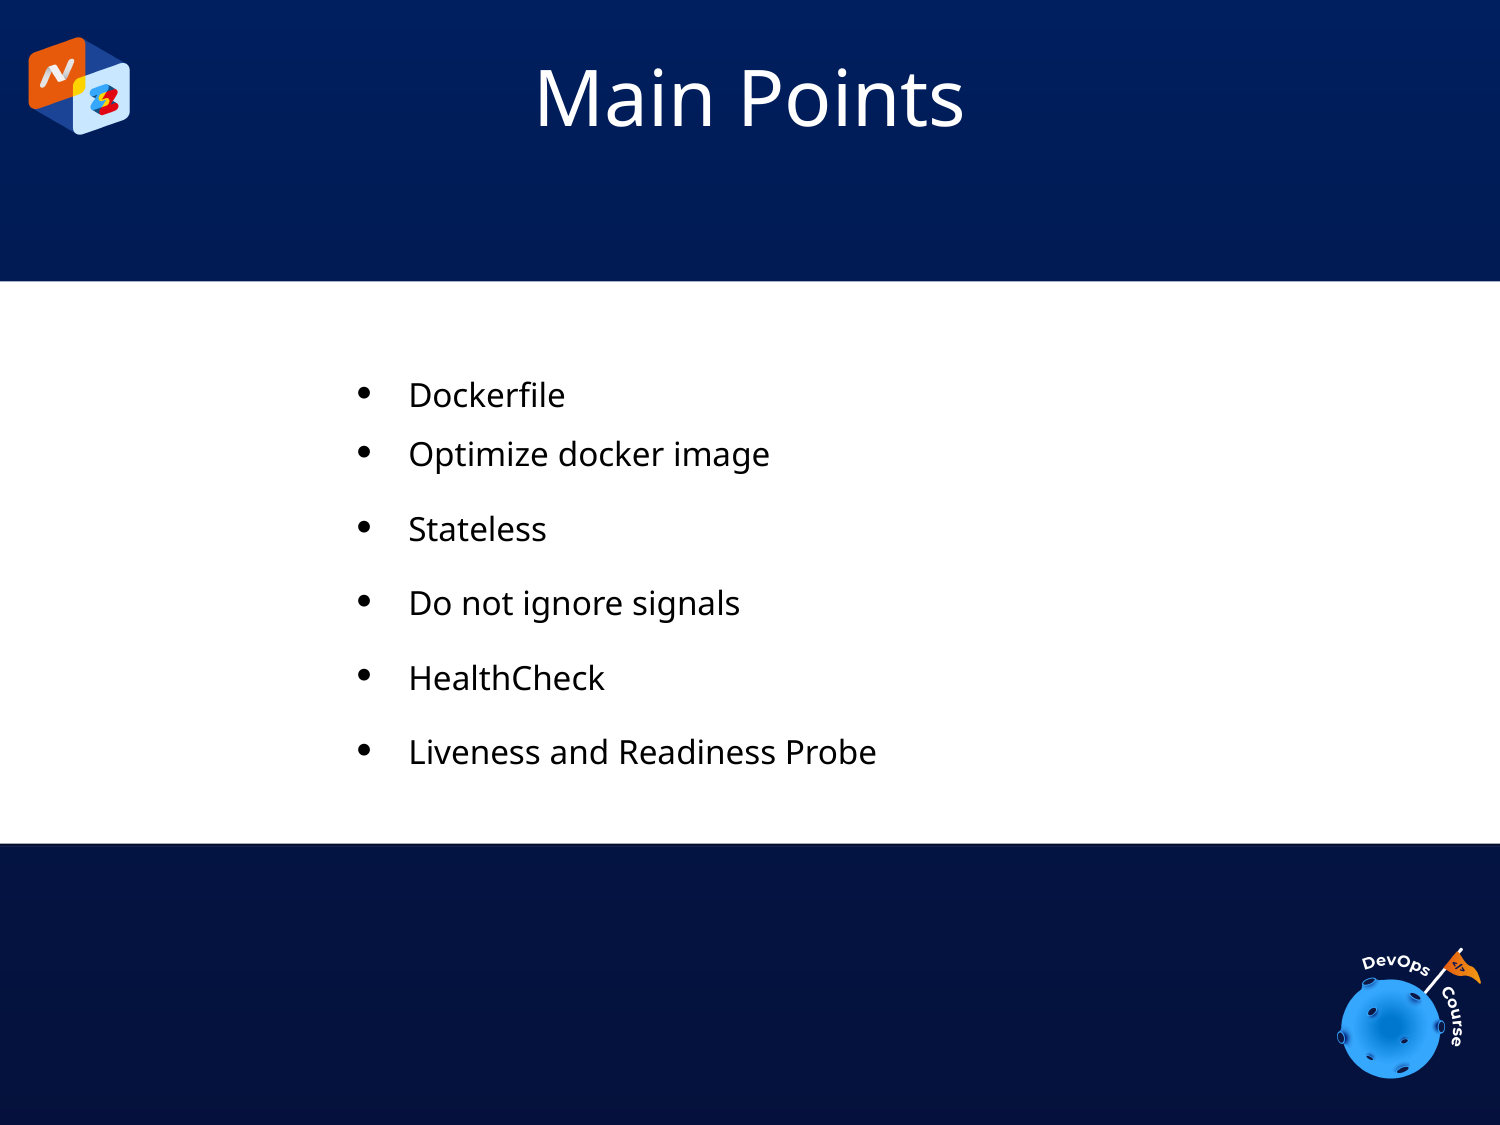

# Main Points
Dockerfile
Optimize docker image
Stateless
Do not ignore signals
HealthCheck
Liveness and Readiness Probe